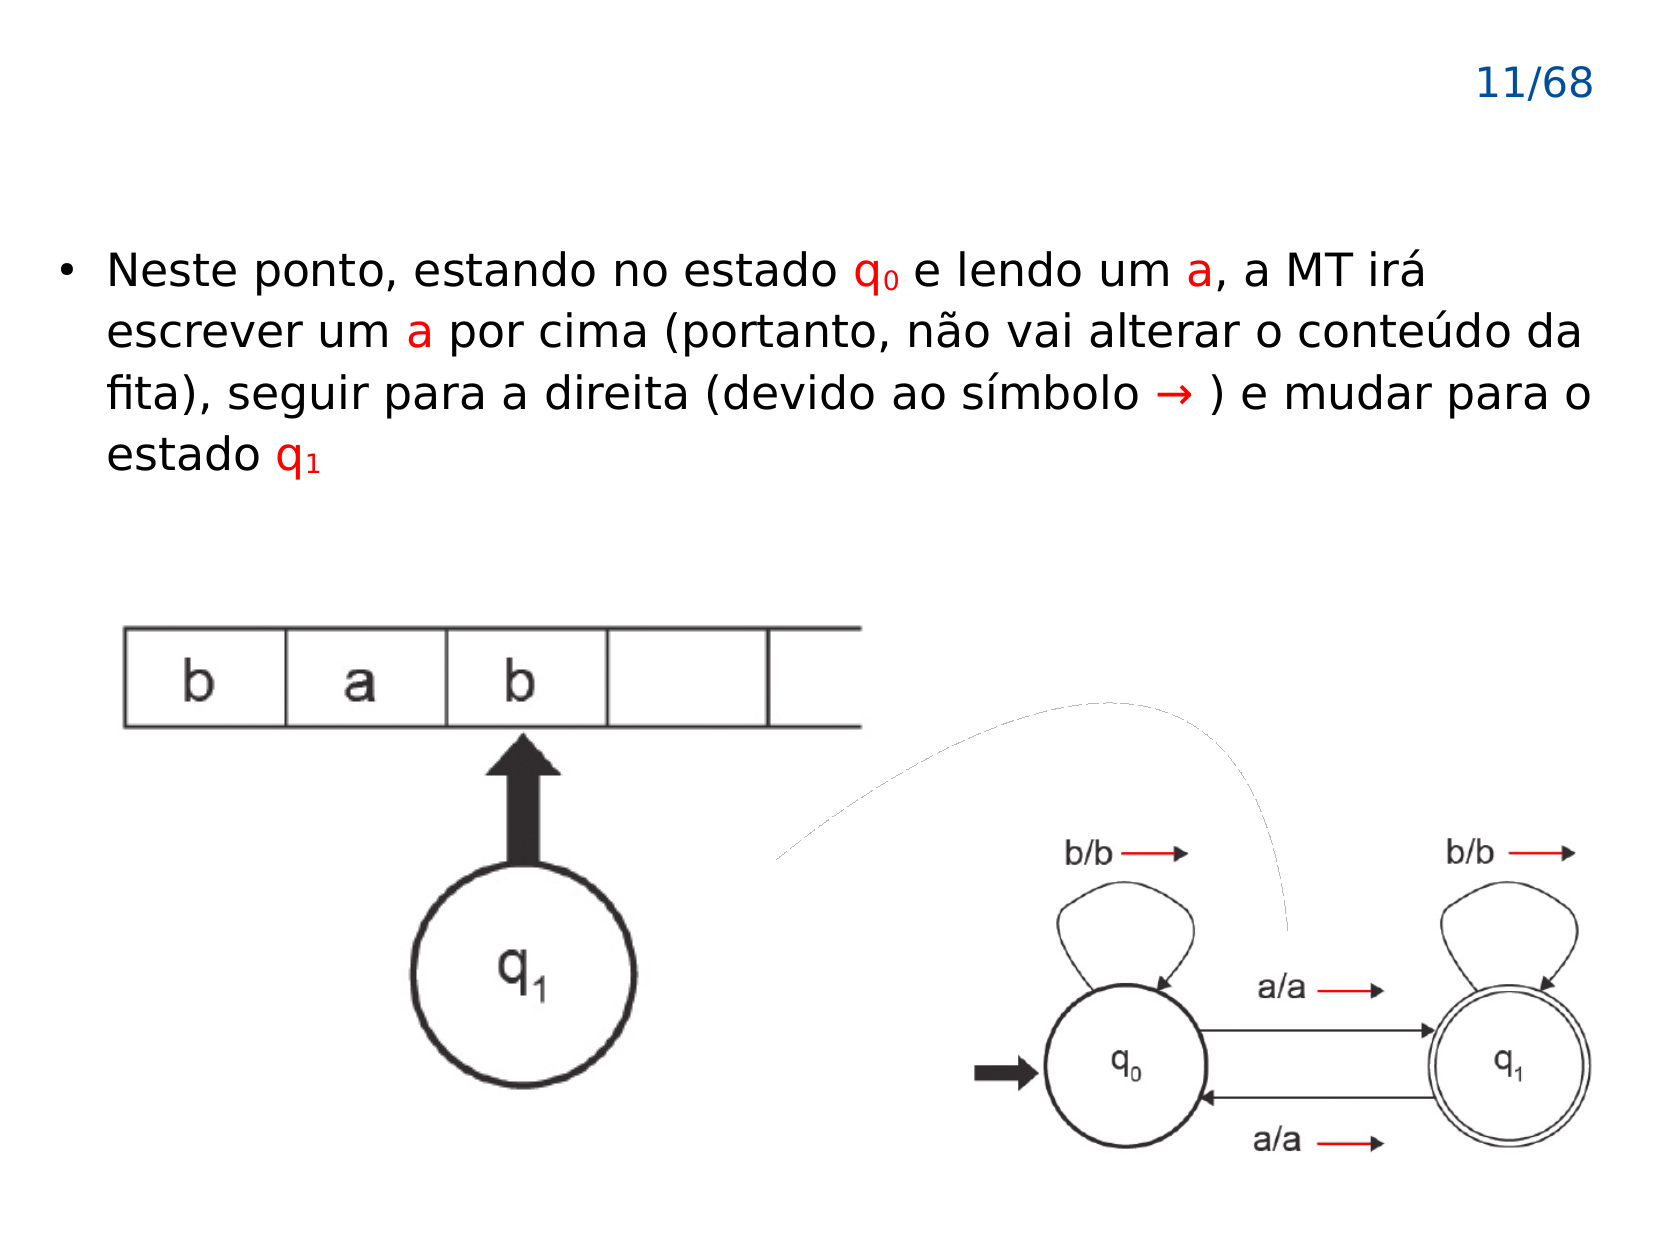

#
11
Neste ponto, estando no estado q0 e lendo um a, a MT irá escrever um a por cima (portanto, não vai alterar o conteúdo da fita), seguir para a direita (devido ao símbolo → ) e mudar para o estado q1